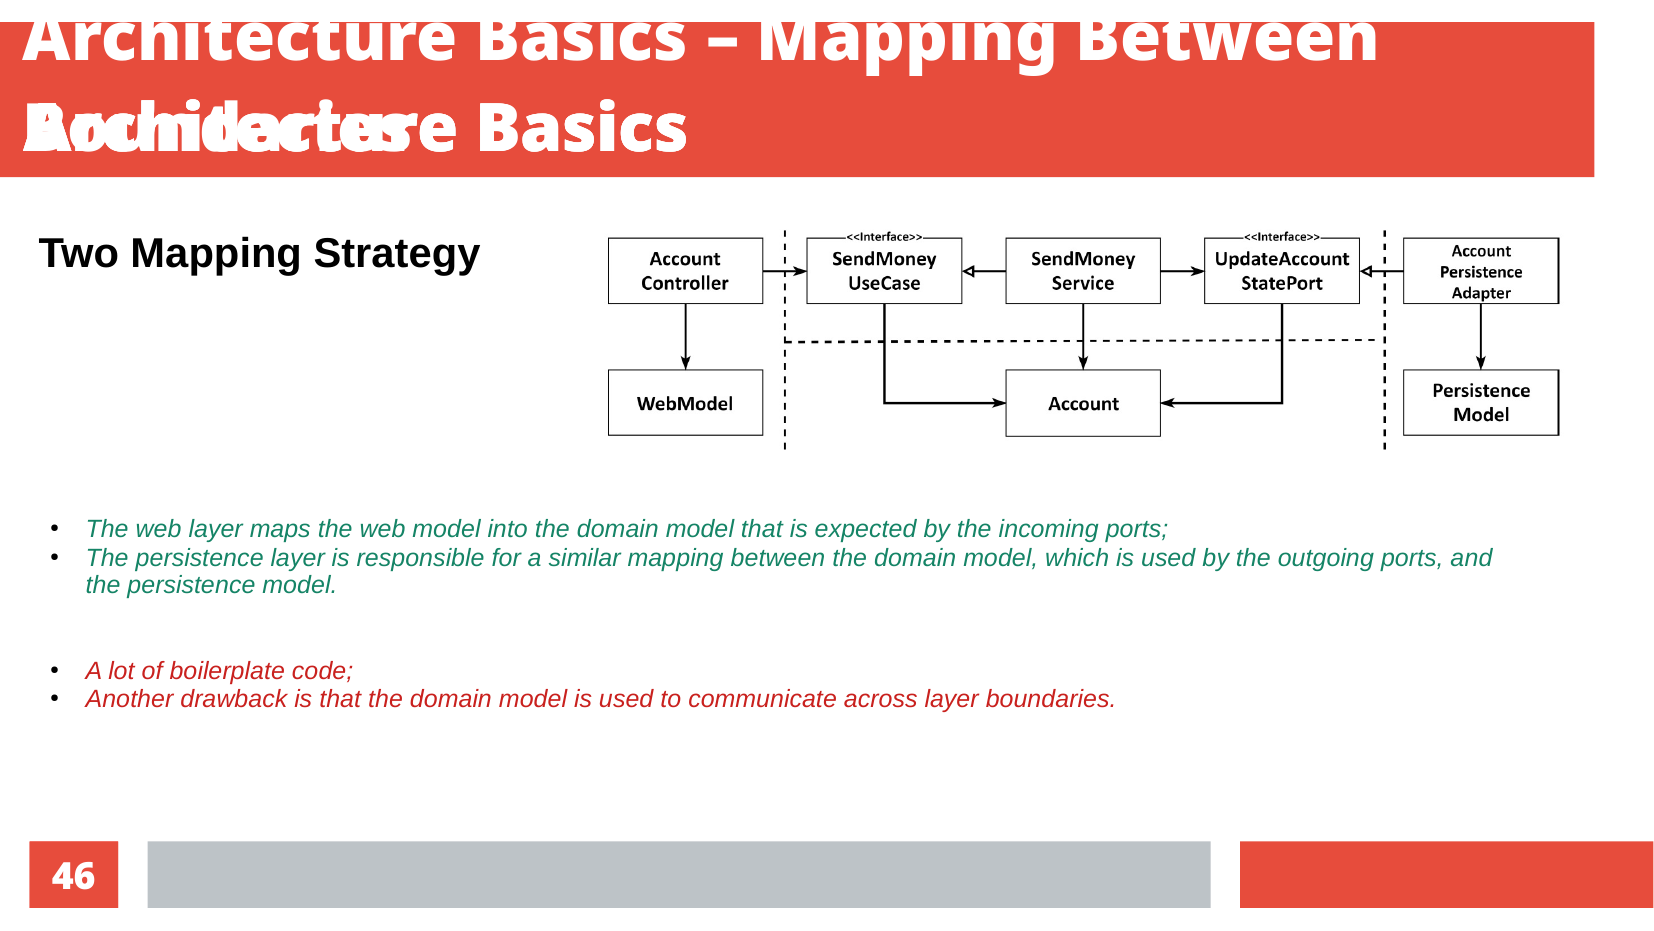

Architecture Basics – Mapping Between Boundaries
Architecture Basics
Architecture Basics
# Architecture Basics
Two Mapping Strategy
The web layer maps the web model into the domain model that is expected by the incoming ports;
The persistence layer is responsible for a similar mapping between the domain model, which is used by the outgoing ports, and the persistence model.
A lot of boilerplate code;
Another drawback is that the domain model is used to communicate across layer boundaries.
46